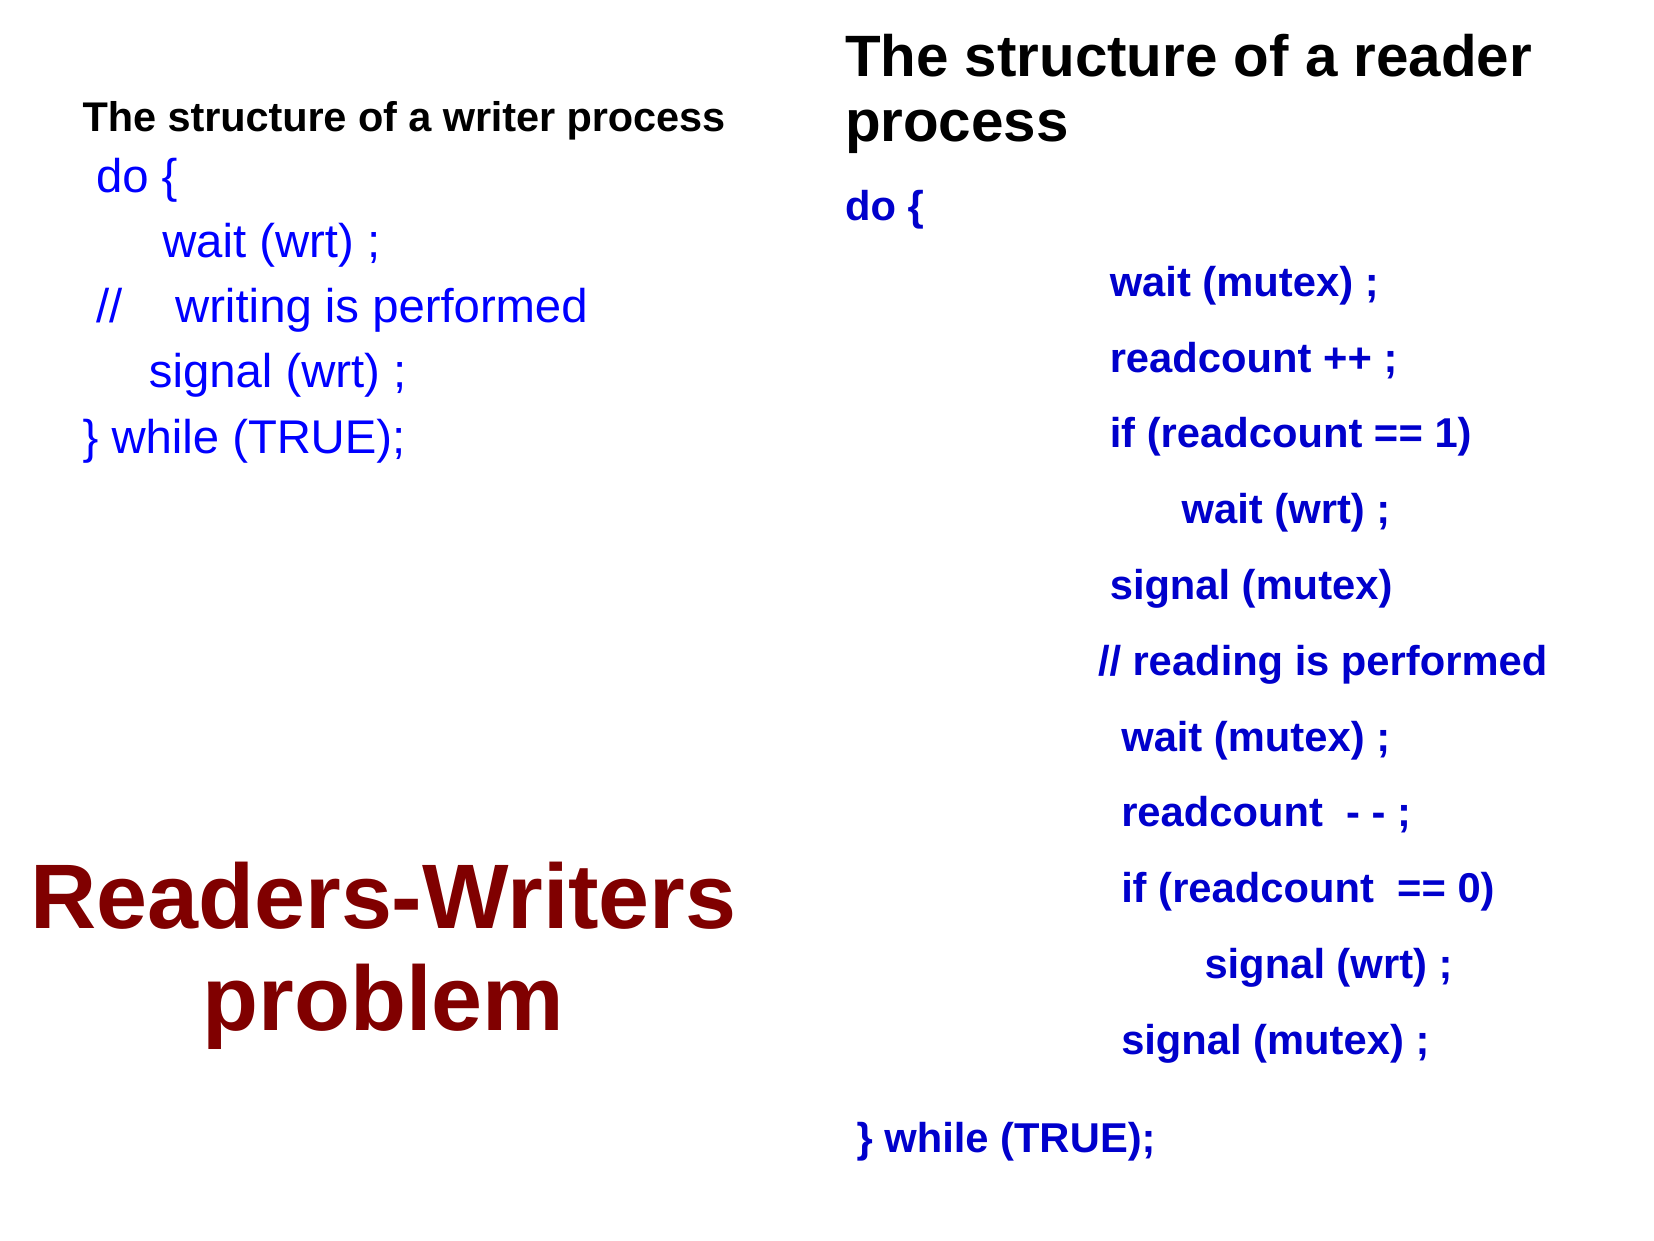

The structure of a reader process
do {
 wait (mutex) ;
 readcount ++ ;
 if (readcount == 1)
			 wait (wrt) ;
 signal (mutex)
 // reading is performed
 wait (mutex) ;
 readcount - - ;
 if (readcount == 0)
			 signal (wrt) ;
 signal (mutex) ;
 } while (TRUE);
The structure of a writer process
 do {
 wait (wrt) ;
 // writing is performed
 signal (wrt) ;
} while (TRUE);
# Readers-Writers problem